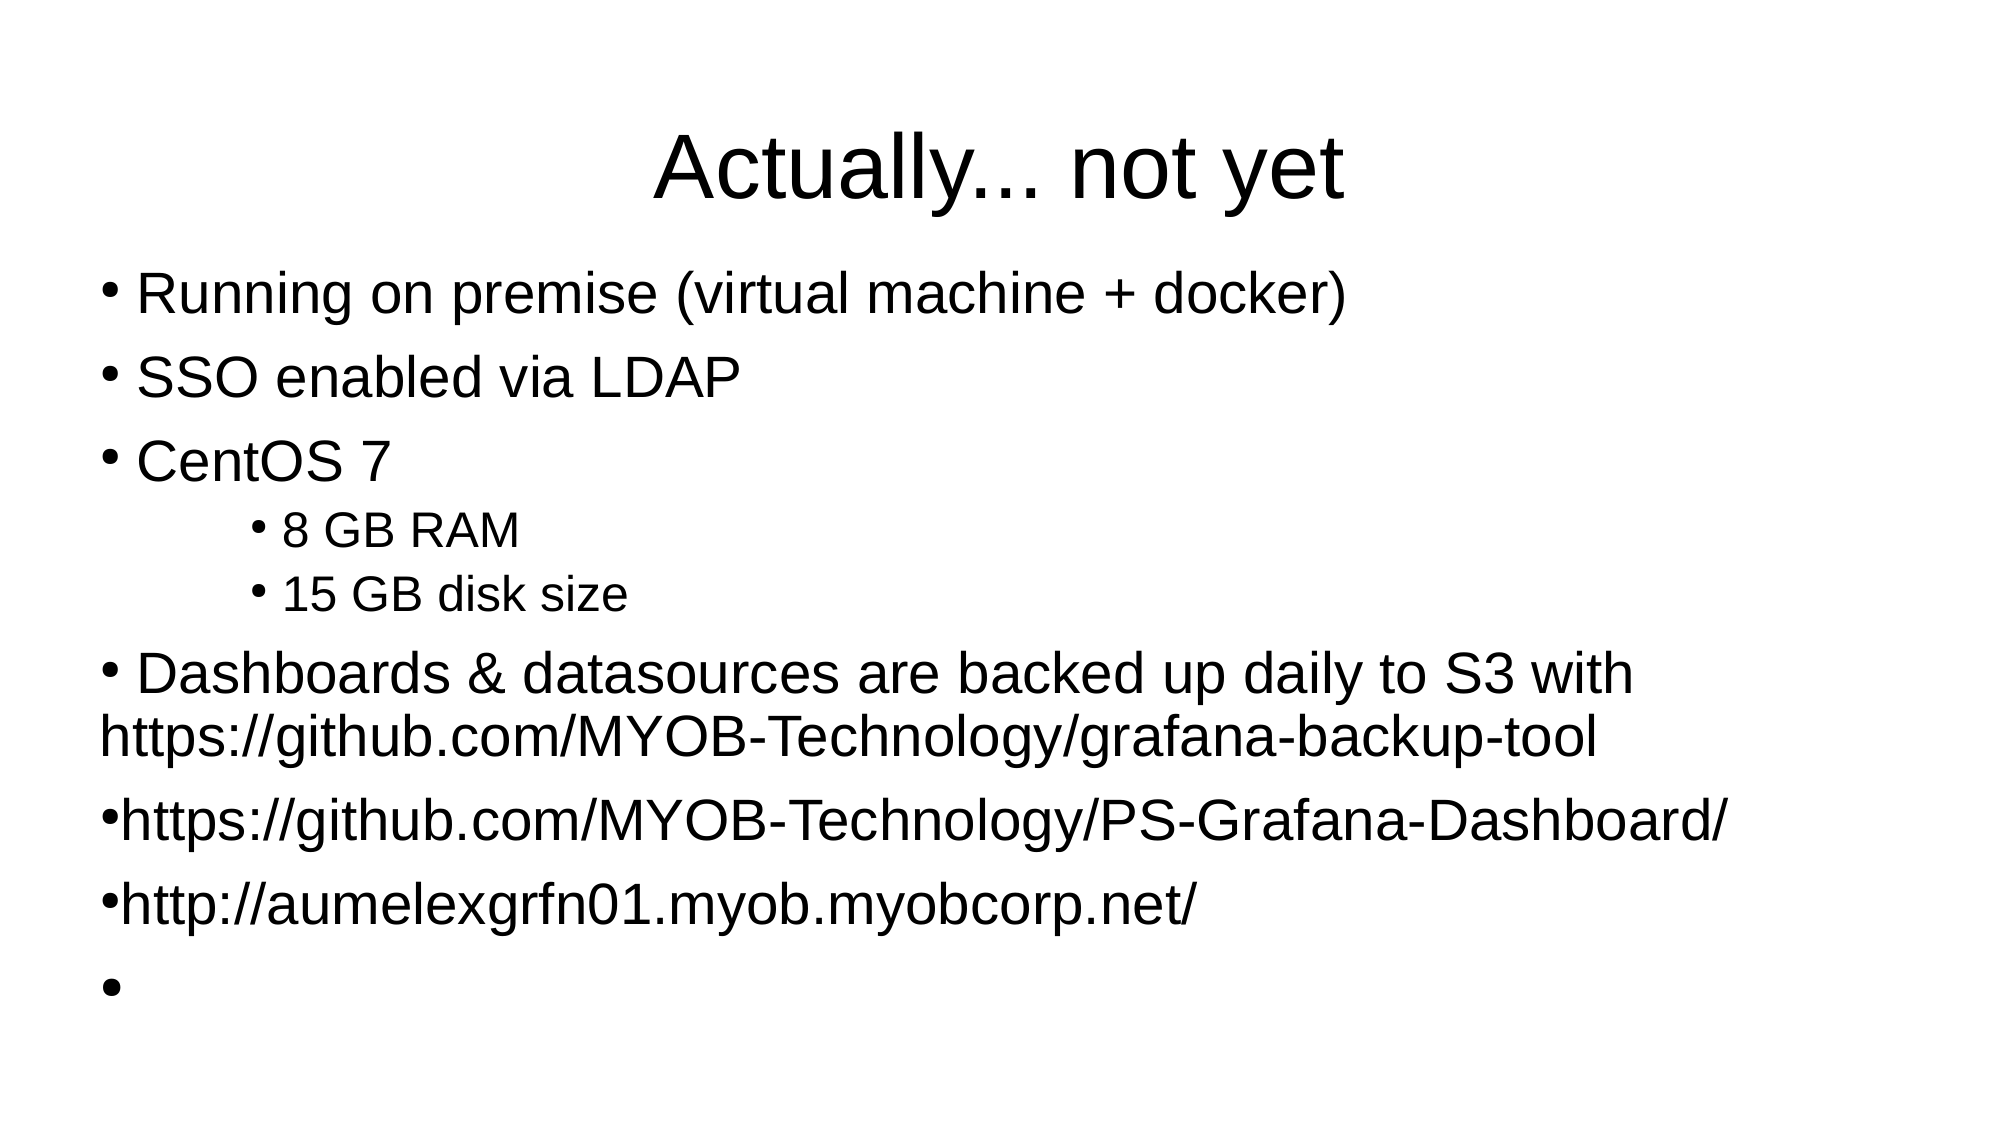

# Actually... not yet
 Running on premise (virtual machine + docker)
 SSO enabled via LDAP
 CentOS 7
 8 GB RAM
 15 GB disk size
 Dashboards & datasources are backed up daily to S3 with https://github.com/MYOB-Technology/grafana-backup-tool
https://github.com/MYOB-Technology/PS-Grafana-Dashboard/
http://aumelexgrfn01.myob.myobcorp.net/